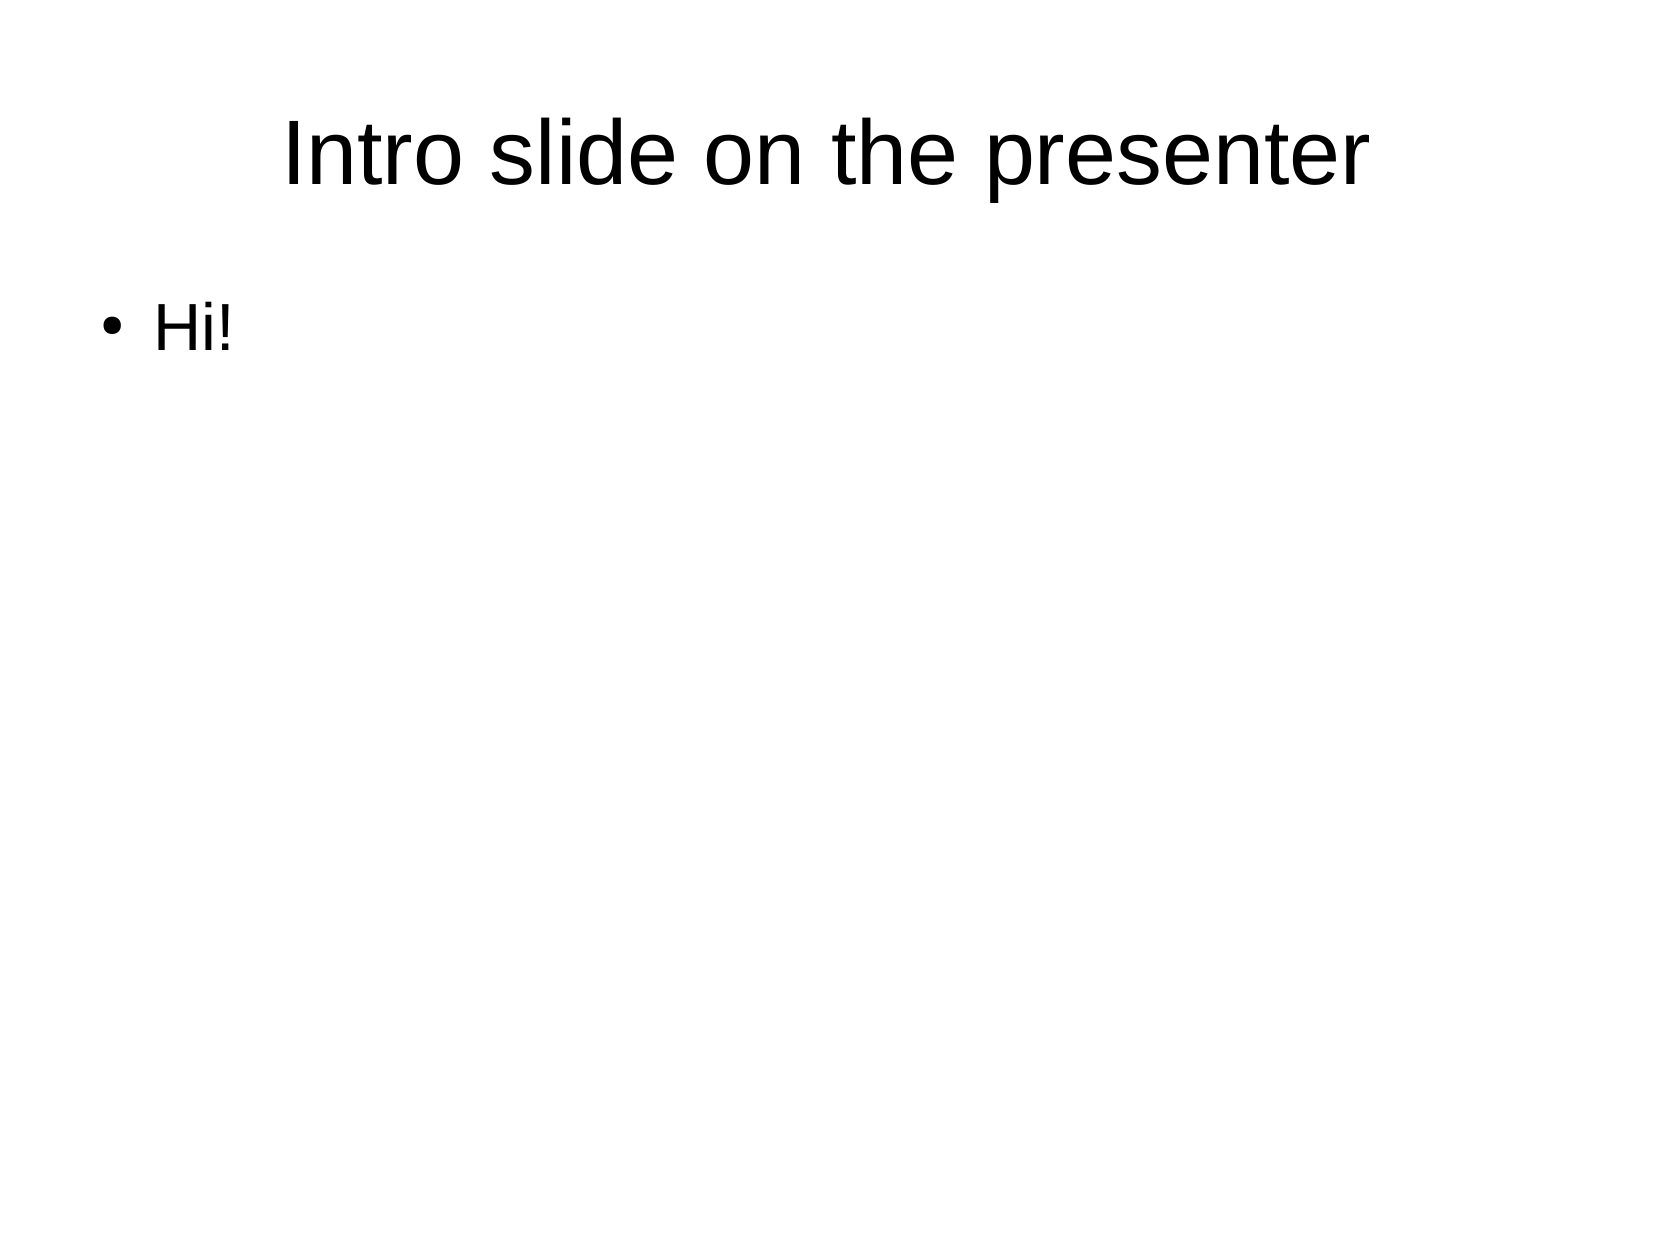

# Intro slide on the presenter
Hi!